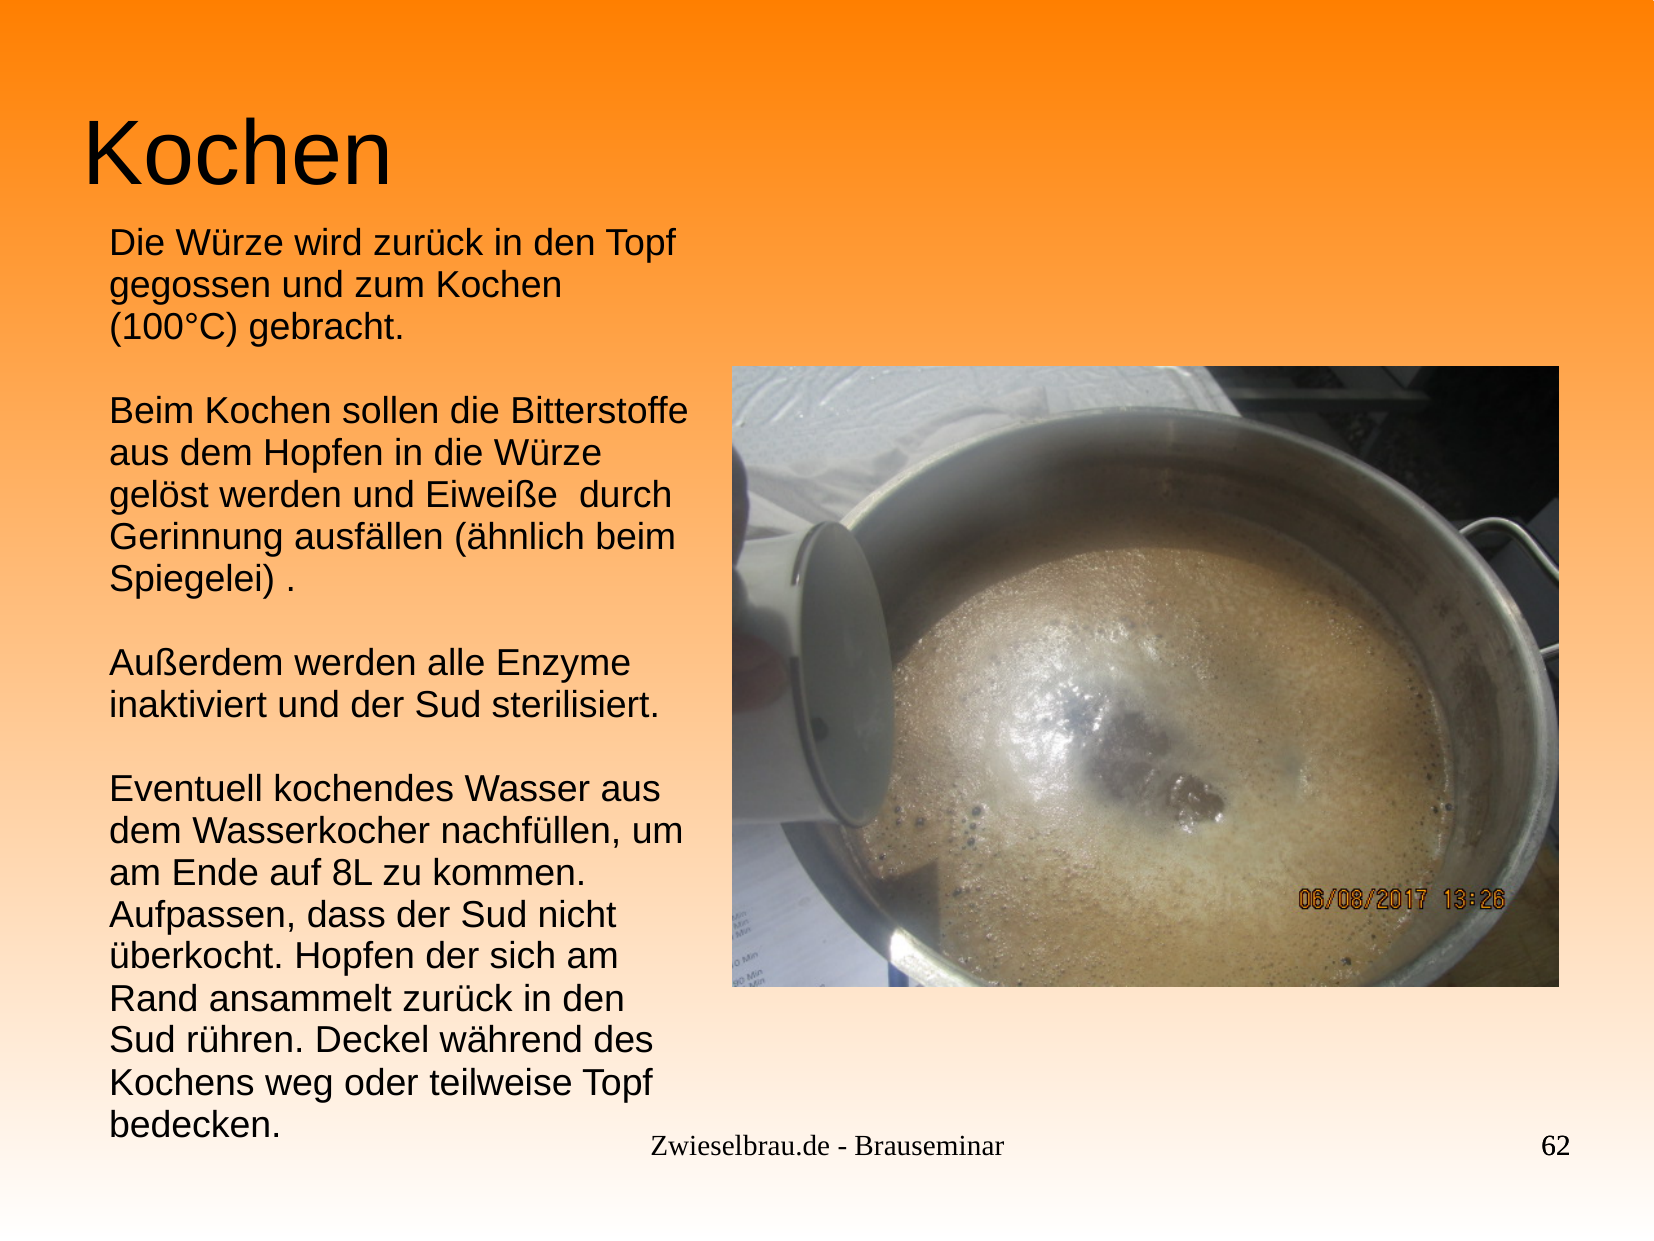

# Kochen
Die Würze wird zurück in den Topf gegossen und zum Kochen (100°C) gebracht.
Beim Kochen sollen die Bitterstoffe aus dem Hopfen in die Würze gelöst werden und Eiweiße durch Gerinnung ausfällen (ähnlich beim Spiegelei) .
Außerdem werden alle Enzyme inaktiviert und der Sud sterilisiert.
Eventuell kochendes Wasser aus dem Wasserkocher nachfüllen, um am Ende auf 8L zu kommen. Aufpassen, dass der Sud nicht überkocht. Hopfen der sich am Rand ansammelt zurück in den Sud rühren. Deckel während des Kochens weg oder teilweise Topf bedecken.
Zwieselbrau.de - Brauseminar
62